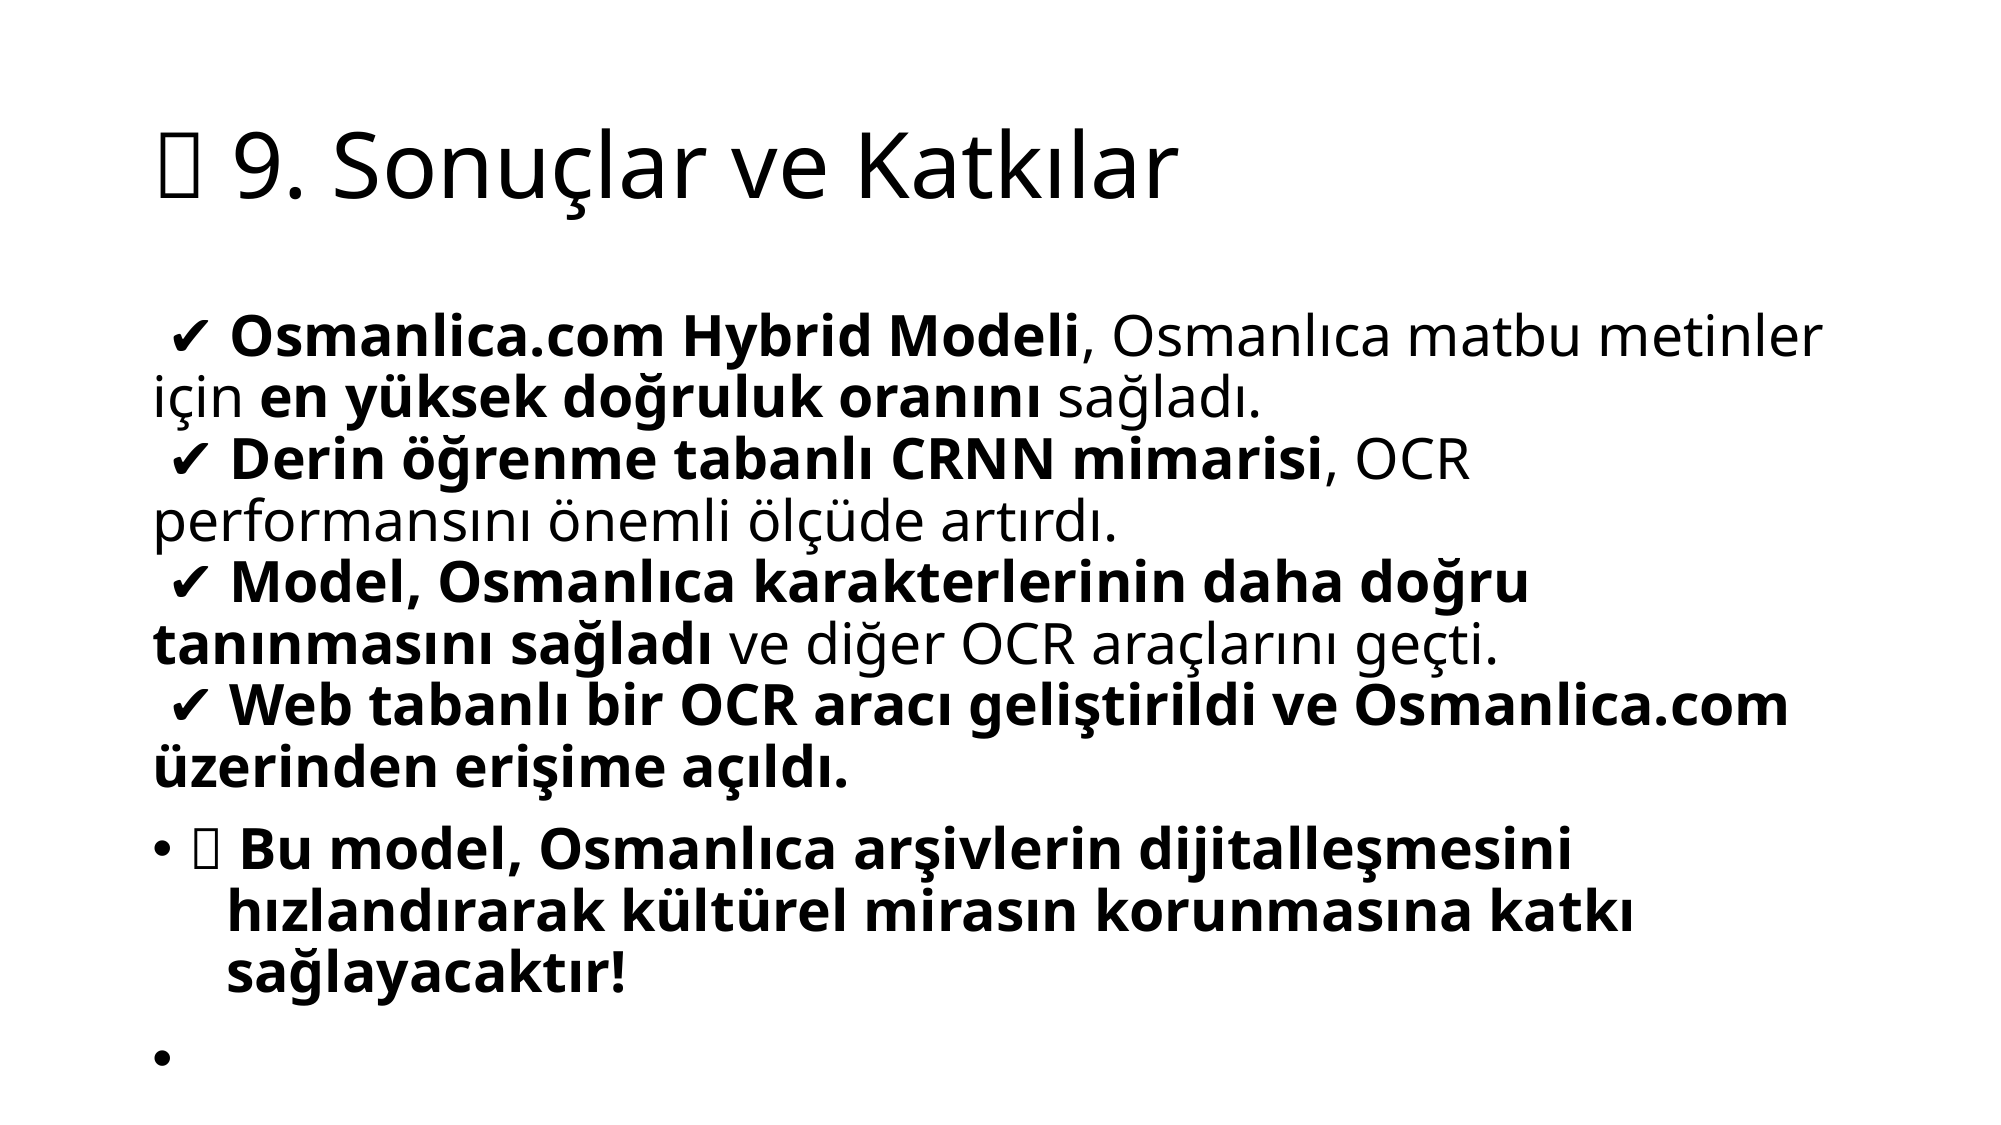

# 📌 9. Sonuçlar ve Katkılar
 ✔ Osmanlica.com Hybrid Modeli, Osmanlıca matbu metinler için en yüksek doğruluk oranını sağladı.
 ✔ Derin öğrenme tabanlı CRNN mimarisi, OCR performansını önemli ölçüde artırdı.
 ✔ Model, Osmanlıca karakterlerinin daha doğru tanınmasını sağladı ve diğer OCR araçlarını geçti.
 ✔ Web tabanlı bir OCR aracı geliştirildi ve Osmanlica.com üzerinden erişime açıldı.
📌 Bu model, Osmanlıca arşivlerin dijitalleşmesini hızlandırarak kültürel mirasın korunmasına katkı sağlayacaktır!